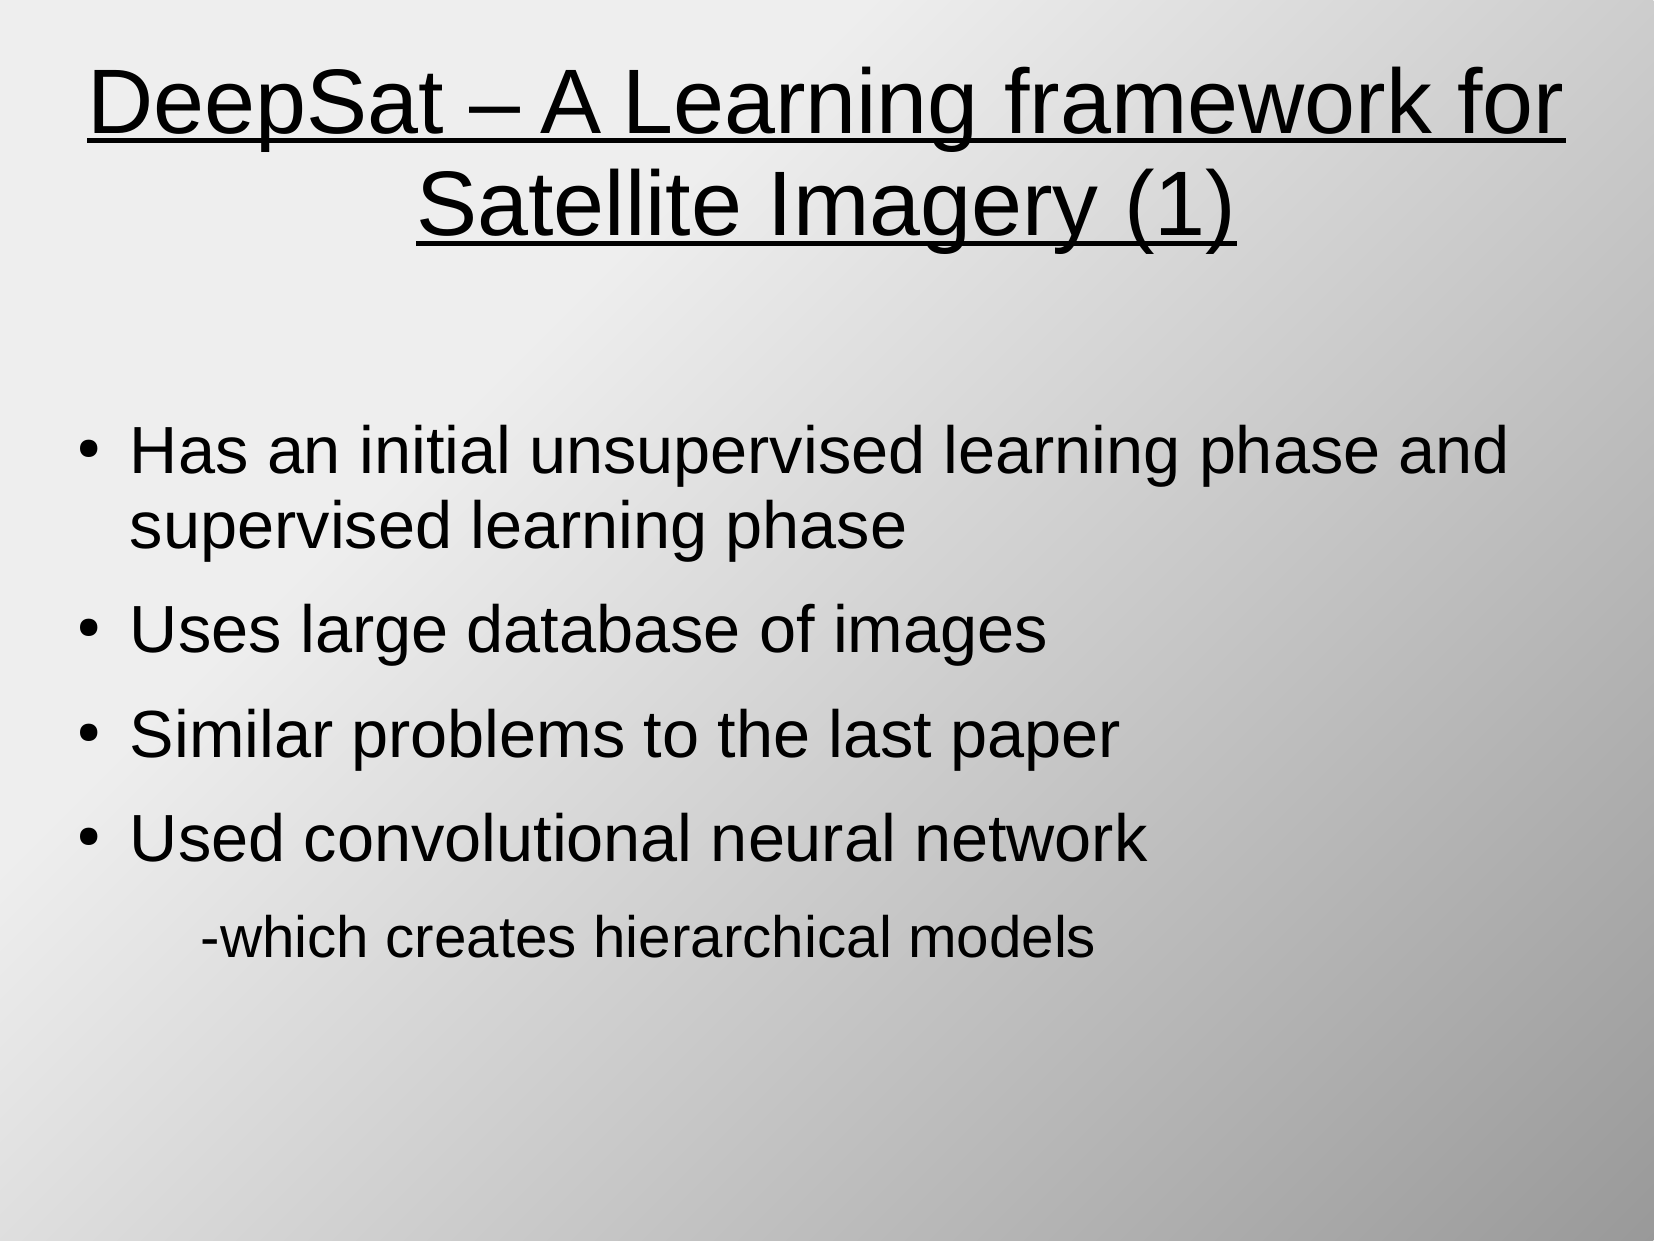

# DeepSat – A Learning framework for Satellite Imagery (1)
Has an initial unsupervised learning phase and supervised learning phase
Uses large database of images
Similar problems to the last paper
Used convolutional neural network
-which creates hierarchical models